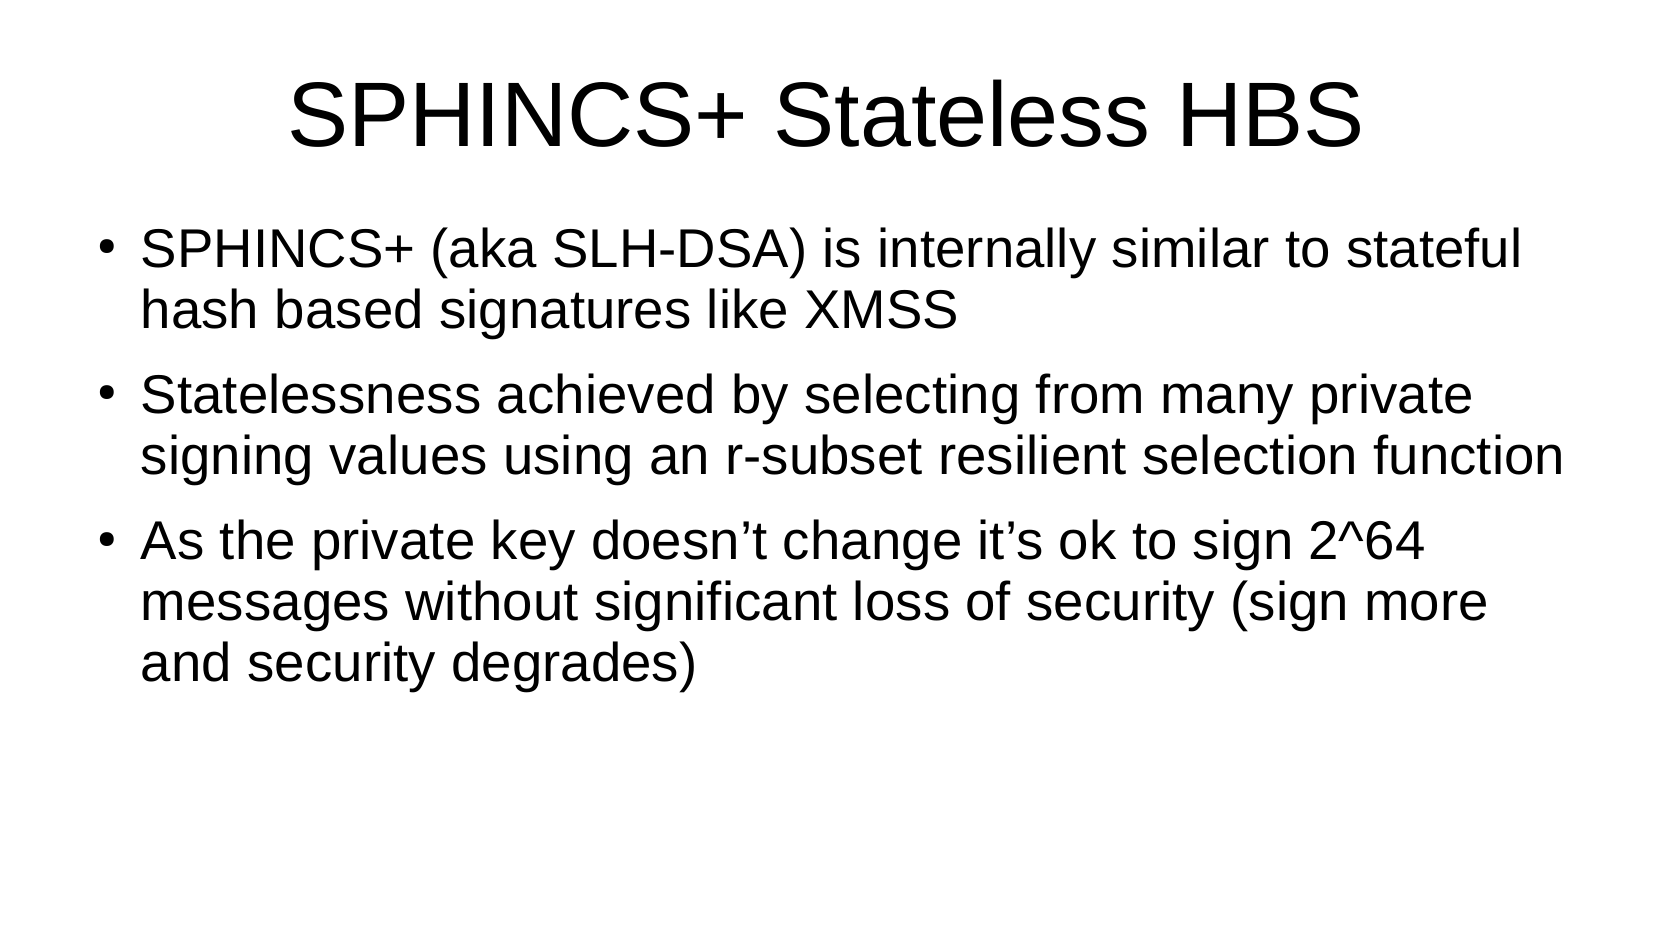

# SPHINCS+ Stateless HBS
SPHINCS+ (aka SLH-DSA) is internally similar to stateful hash based signatures like XMSS
Statelessness achieved by selecting from many private signing values using an r-subset resilient selection function
As the private key doesn’t change it’s ok to sign 2^64 messages without significant loss of security (sign more and security degrades)